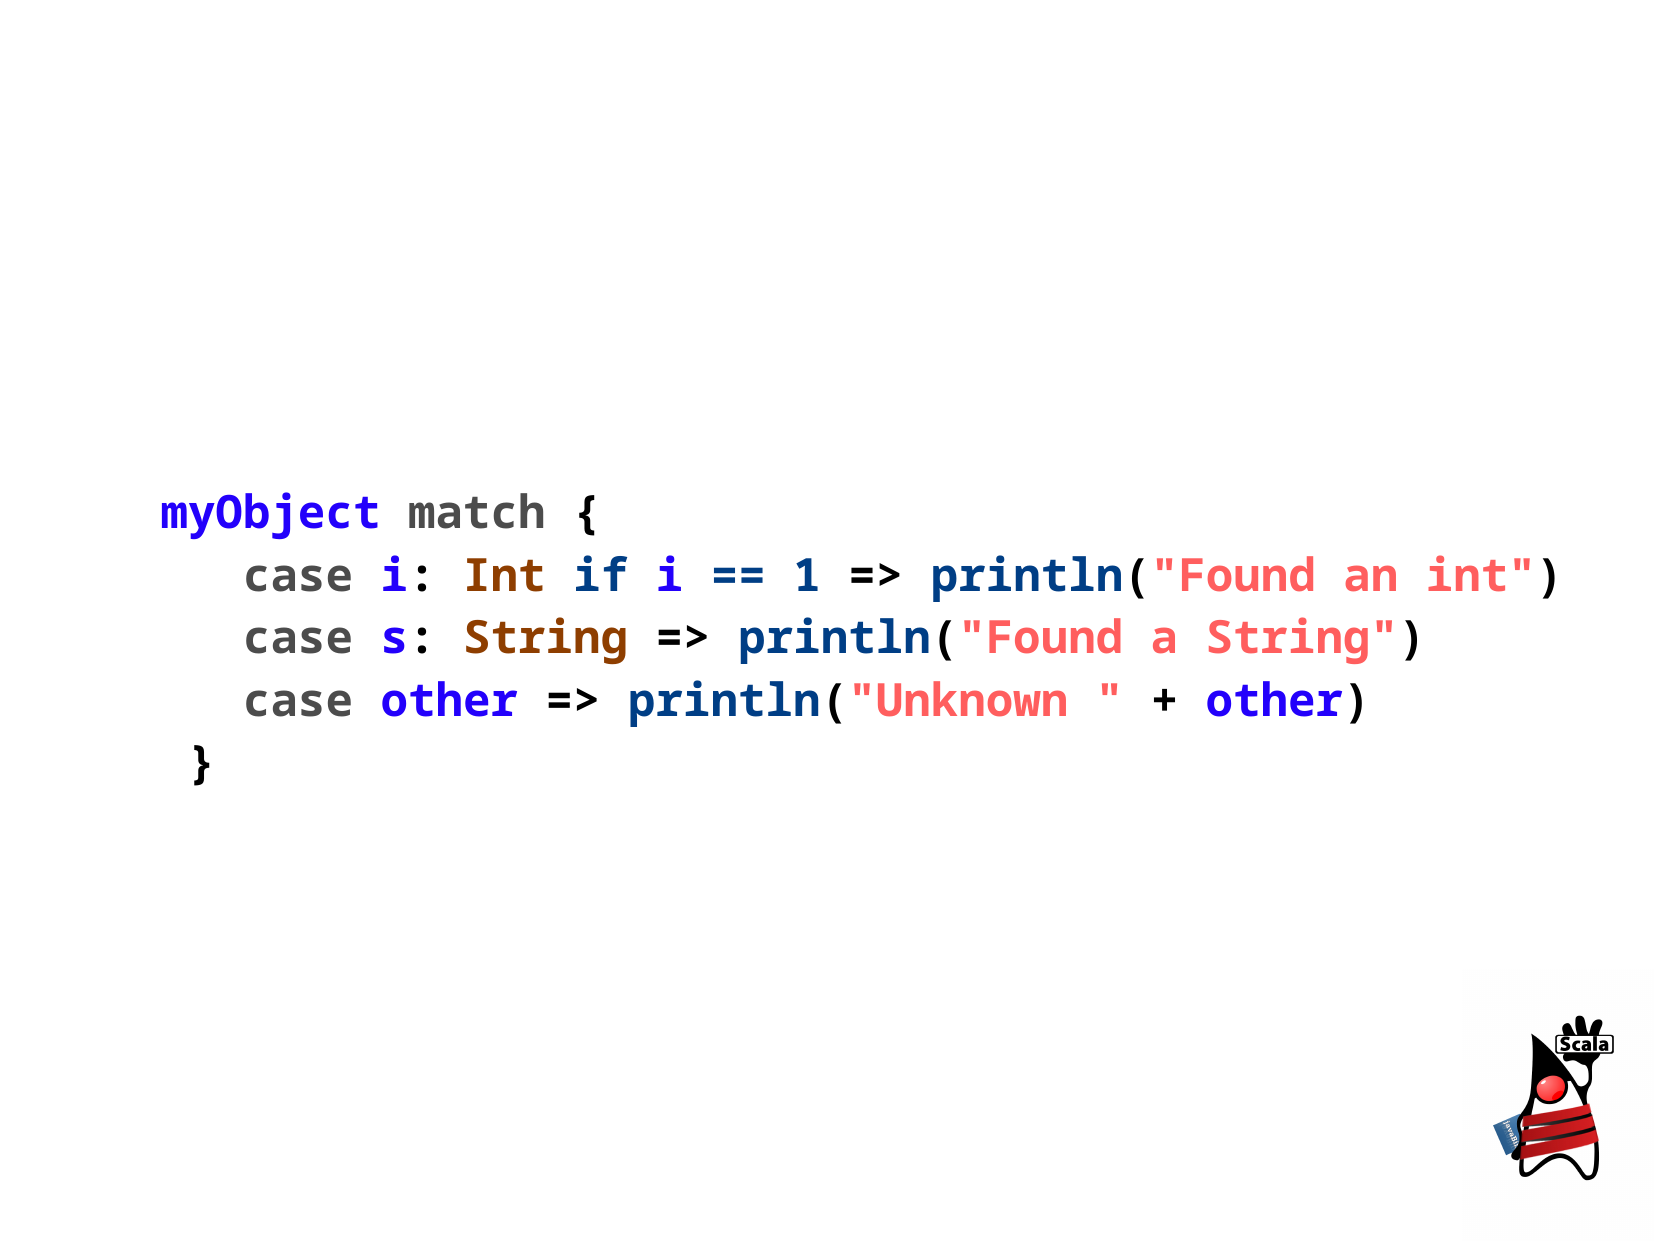

myObject match {
 case i: Int if i == 1 => println("Found an int")
 case s: String => println("Found a String")
 case other => println("Unknown " + other)
 }